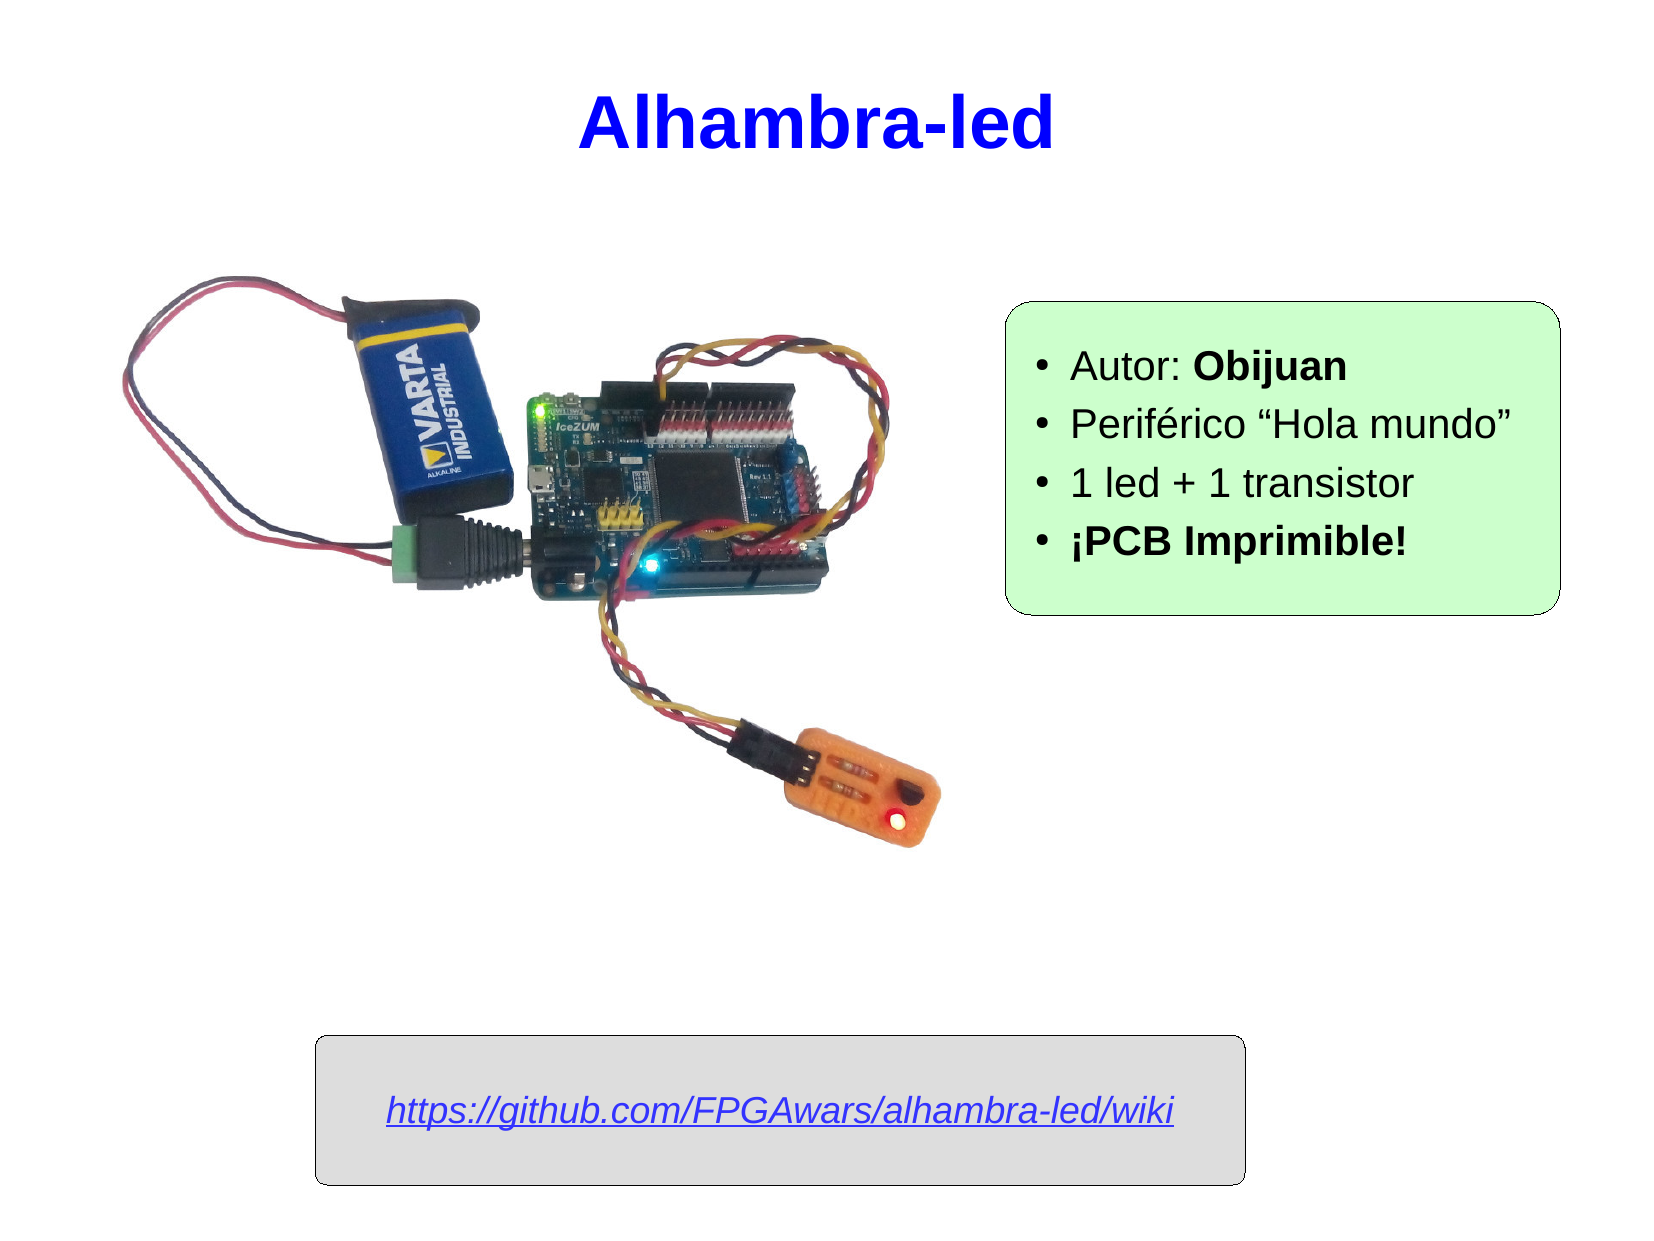

Alhambra-led
Autor: Obijuan
Periférico “Hola mundo”
1 led + 1 transistor
¡PCB Imprimible!
https://github.com/FPGAwars/alhambra-led/wiki